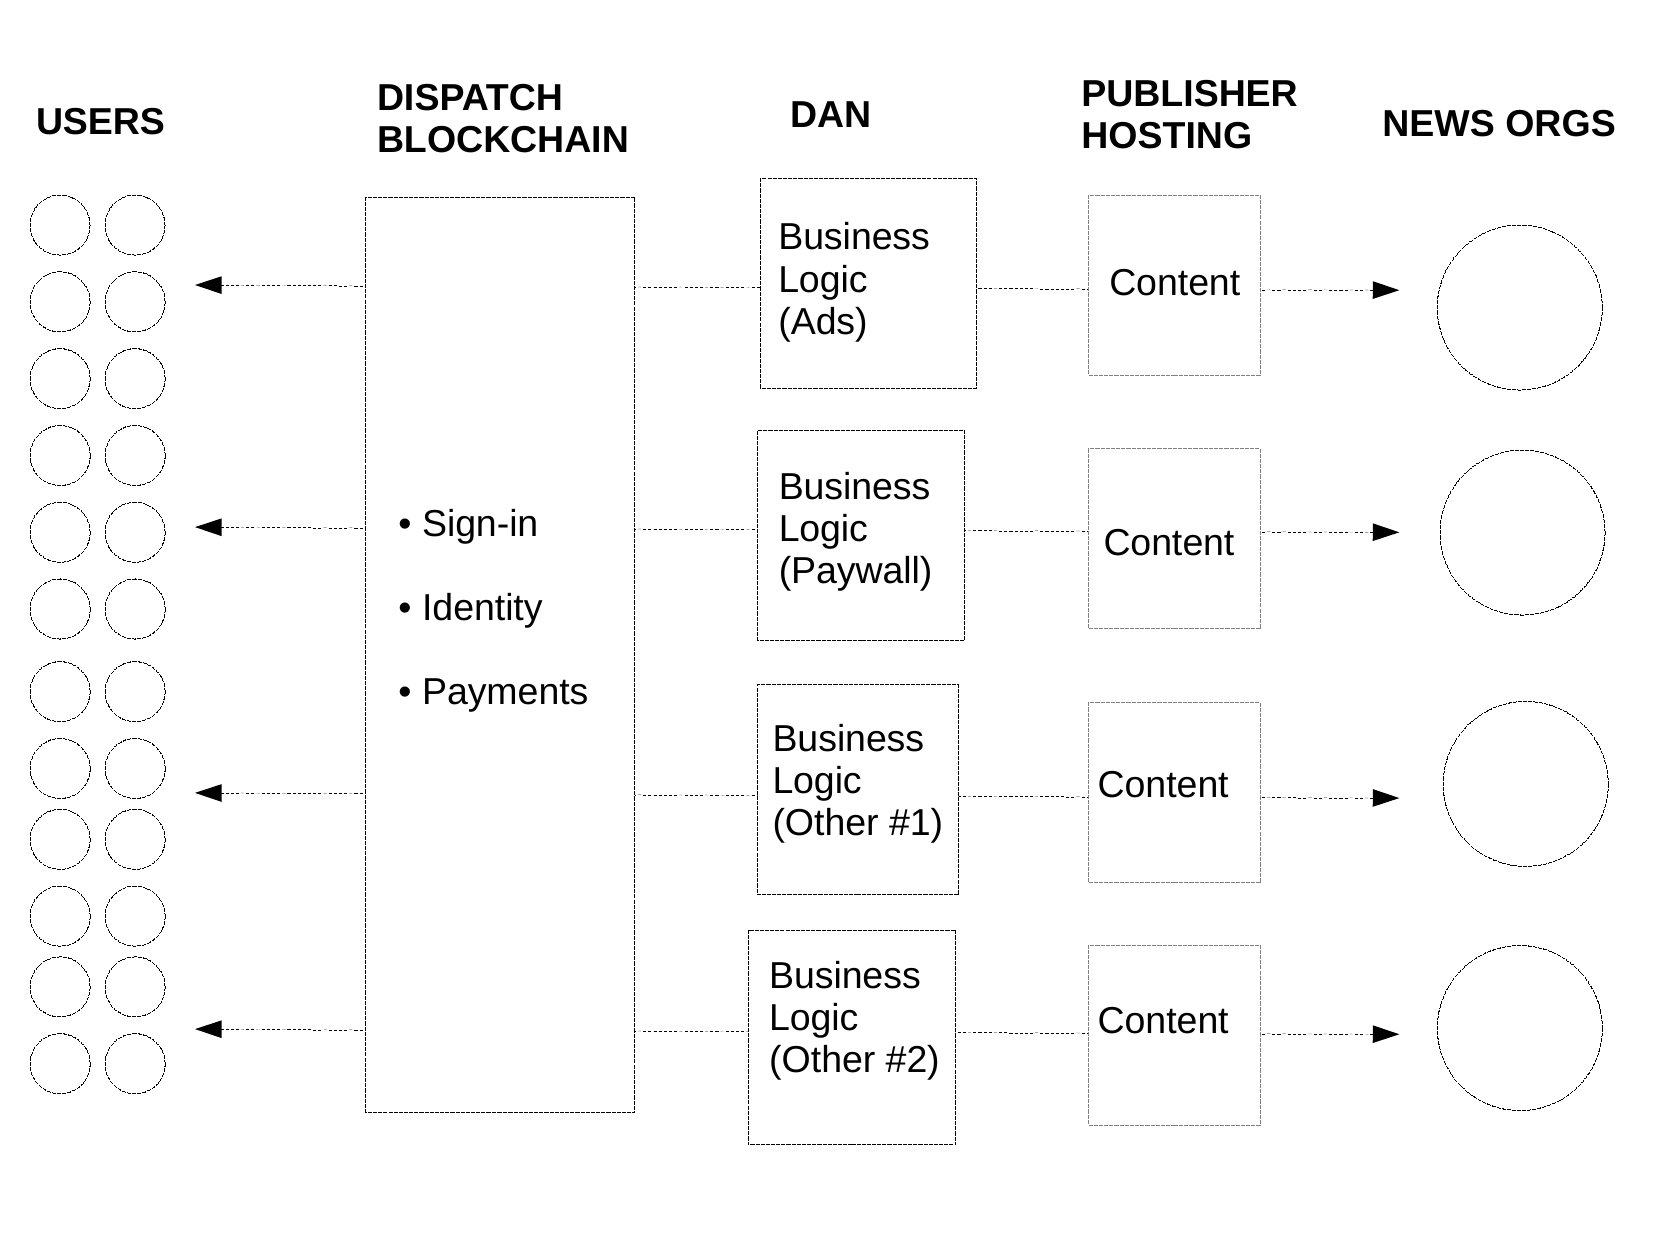

PUBLISHER
HOSTING
DISPATCH BLOCKCHAIN
DAN
USERS
NEWS ORGS
Business Logic
(Ads)
Content
Business Logic
(Paywall)
• Sign-in
• Identity
• Payments
Content
Business Logic
(Other #1)
Content
Business Logic
(Other #2)
Content